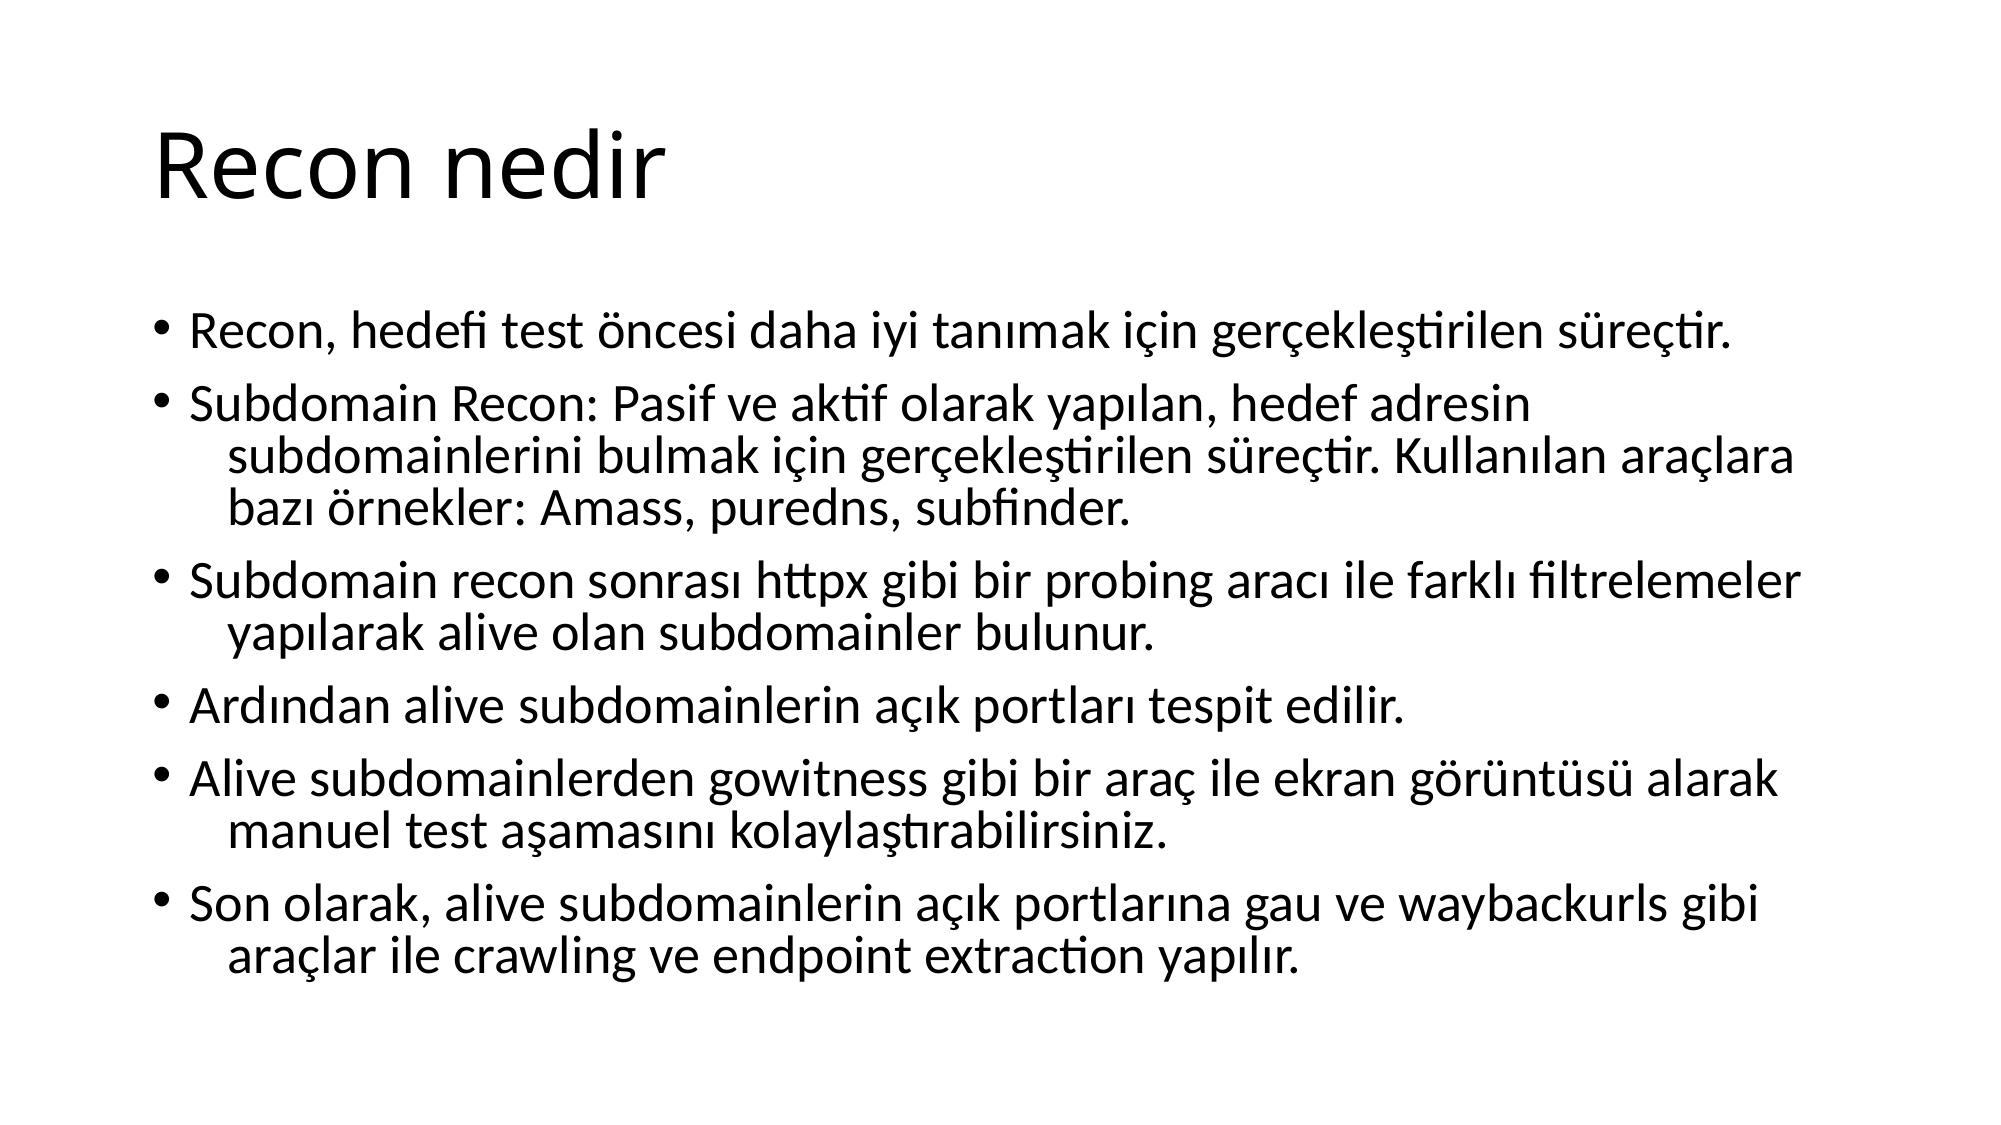

# Recon nedir
Recon, hedefi test öncesi daha iyi tanımak için gerçekleştirilen süreçtir.
Subdomain Recon: Pasif ve aktif olarak yapılan, hedef adresin subdomainlerini bulmak için gerçekleştirilen süreçtir. Kullanılan araçlara bazı örnekler: Amass, puredns, subfinder.
Subdomain recon sonrası httpx gibi bir probing aracı ile farklı filtrelemeler yapılarak alive olan subdomainler bulunur.
Ardından alive subdomainlerin açık portları tespit edilir.
Alive subdomainlerden gowitness gibi bir araç ile ekran görüntüsü alarak manuel test aşamasını kolaylaştırabilirsiniz.
Son olarak, alive subdomainlerin açık portlarına gau ve waybackurls gibi araçlar ile crawling ve endpoint extraction yapılır.